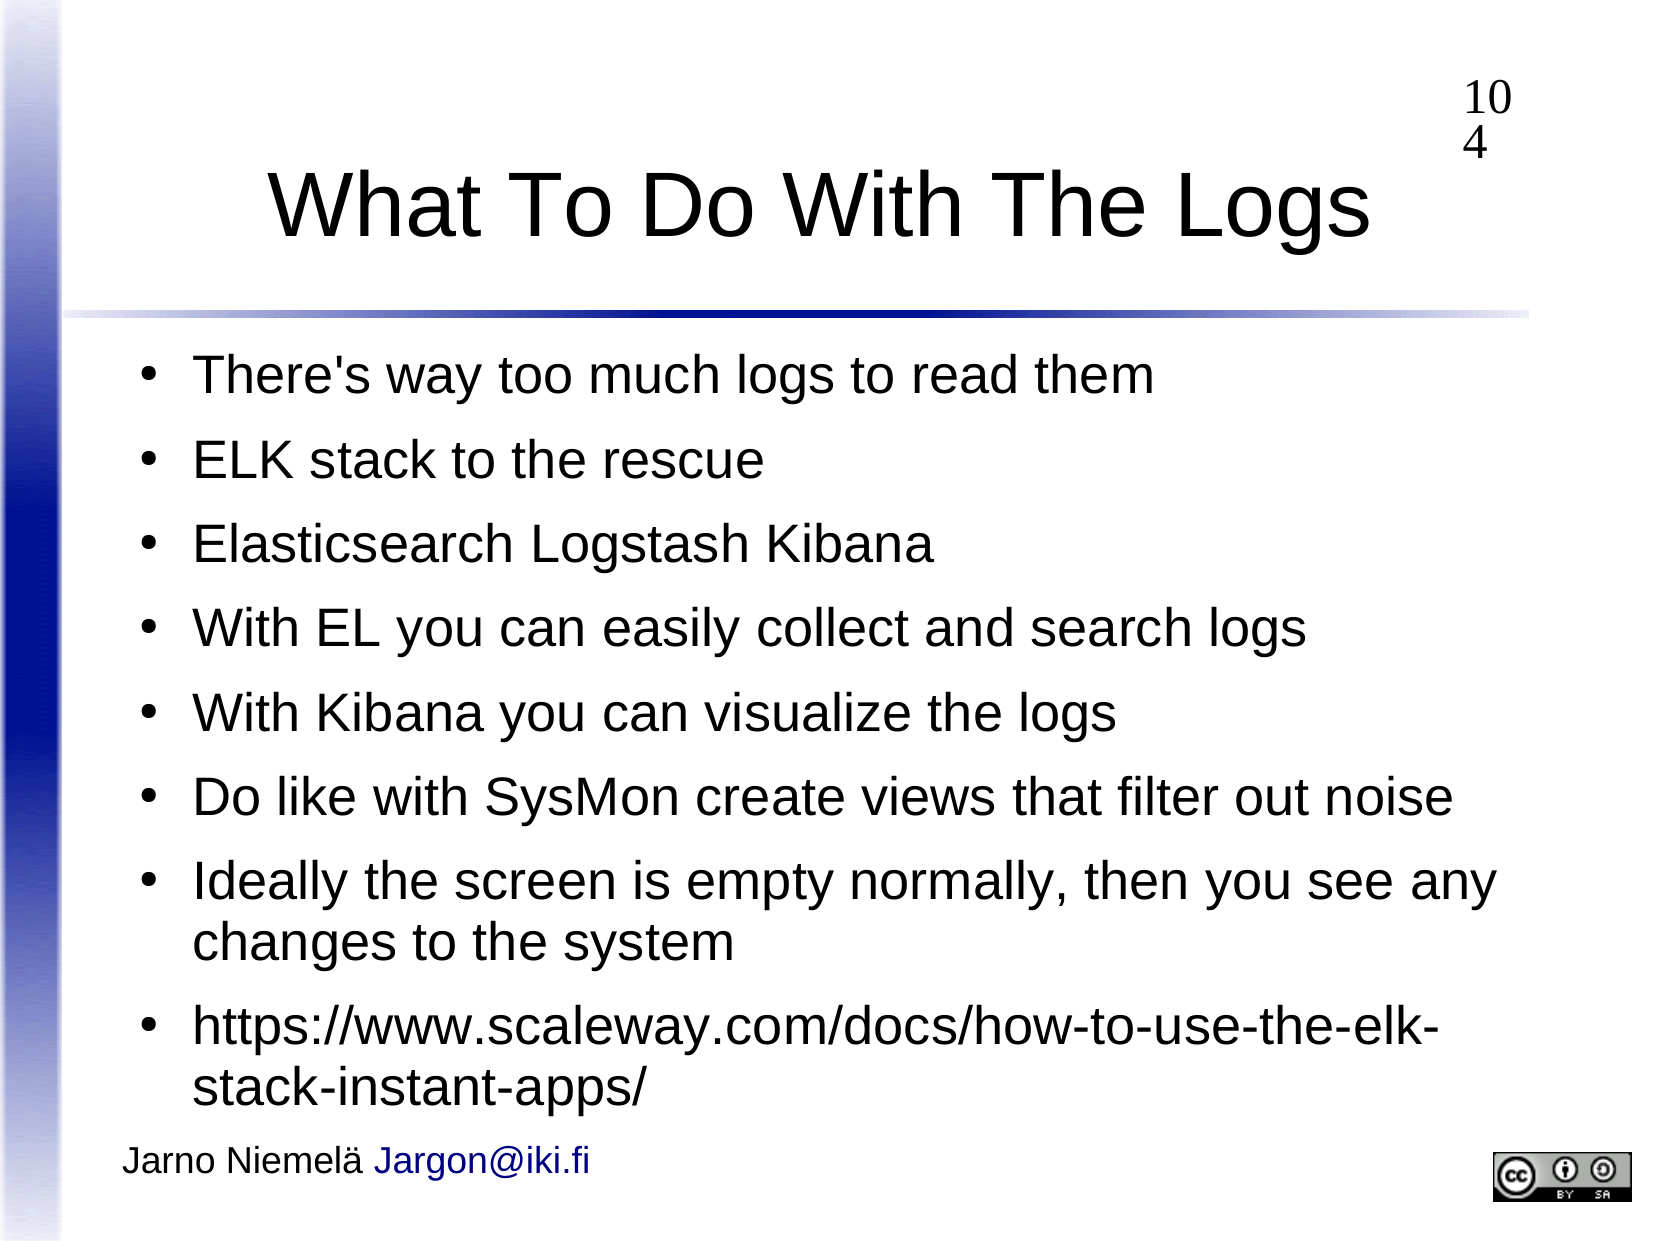

# What To Do With The Logs
There's way too much logs to read them
ELK stack to the rescue
Elasticsearch Logstash Kibana
With EL you can easily collect and search logs
With Kibana you can visualize the logs
Do like with SysMon create views that filter out noise
Ideally the screen is empty normally, then you see any changes to the system
https://www.scaleway.com/docs/how-to-use-the-elk-stack-instant-apps/